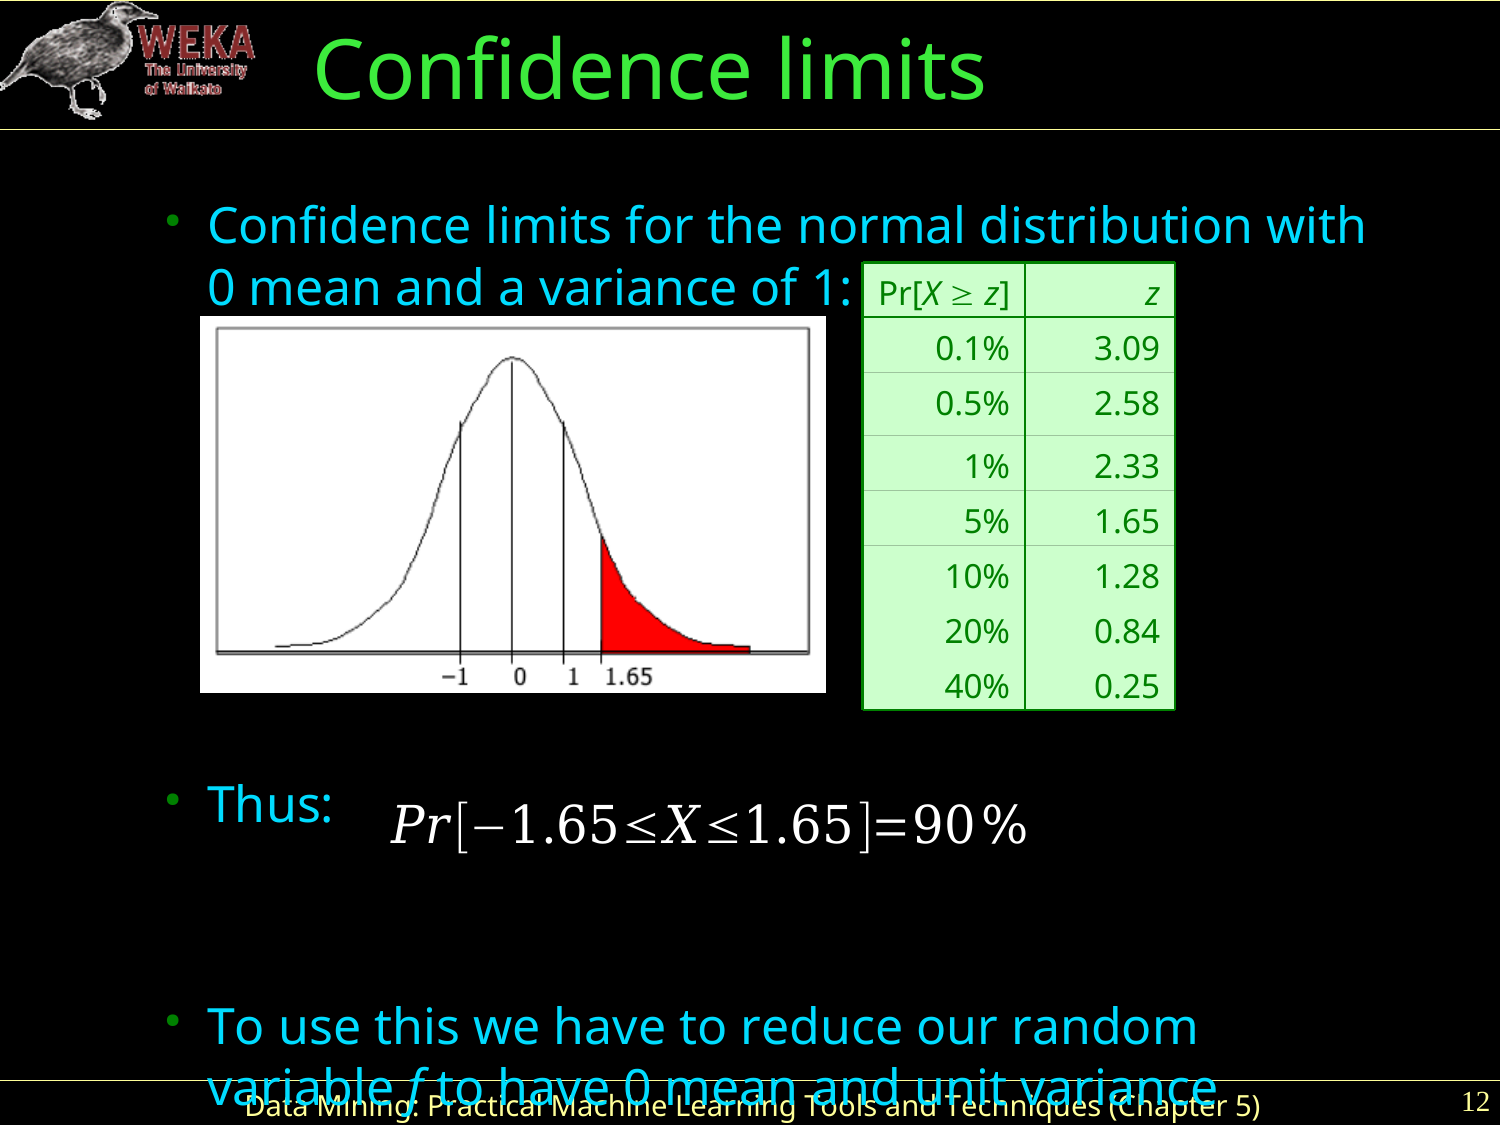

# Confidence limits
Confidence limits for the normal distribution with 0 mean and a variance of 1:
Thus:
To use this we have to reduce our random variable f to have 0 mean and unit variance
Pr[X  z]
z
0.1%
3.09
0.5%
2.58
1%
2.33
5%
1.65
10%
1.28
20%
0.84
40%
0.25
–1 0 1 1.65
Data Mining: Practical Machine Learning Tools and Techniques (Chapter 5)
12